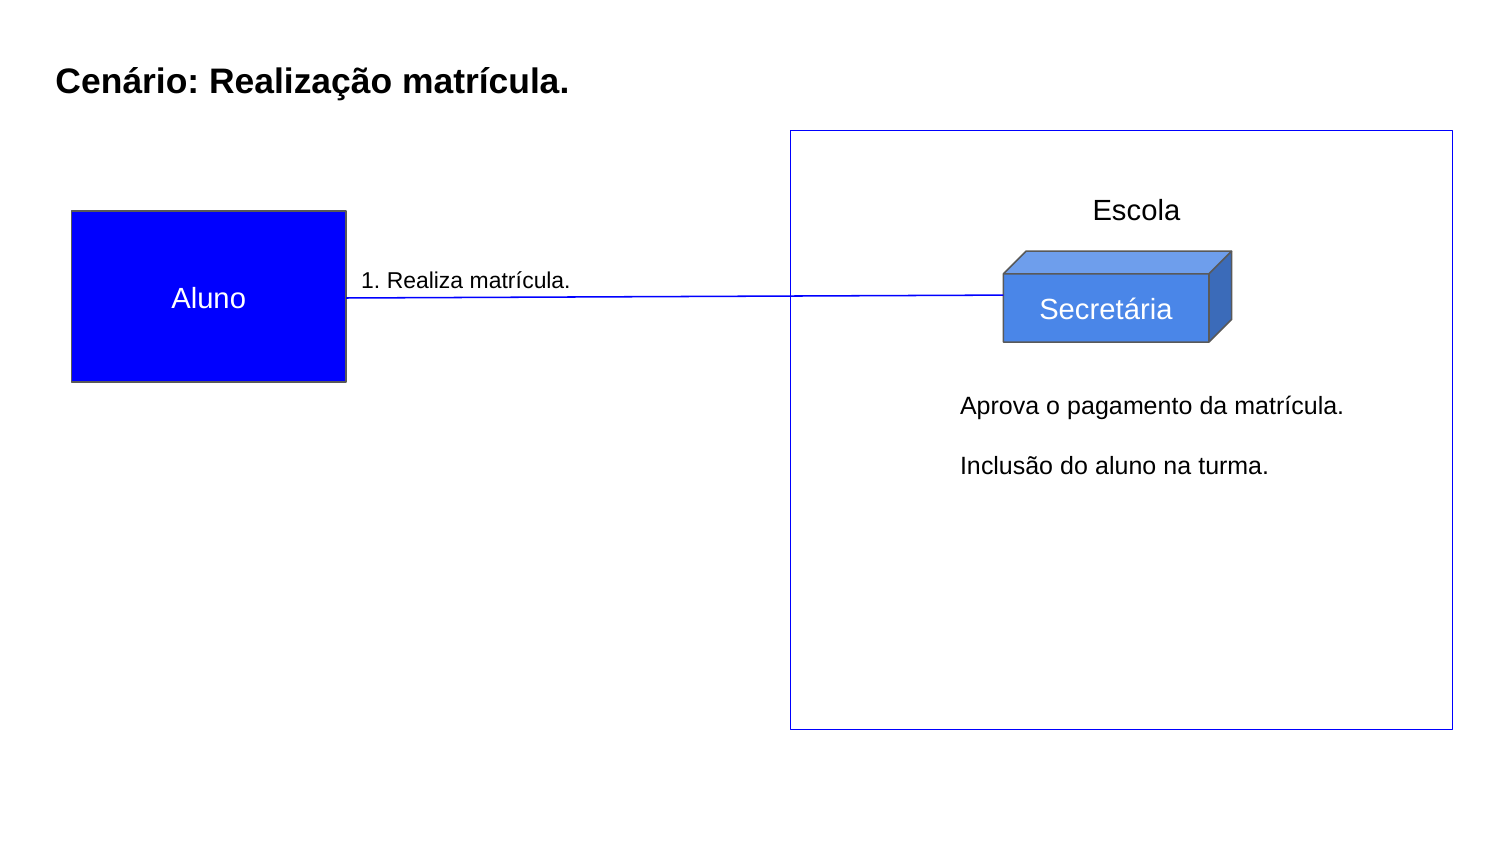

Cenário: Realização matrícula.
Escola
Aluno
1. Realiza matrícula.
Secretária
Aprova o pagamento da matrícula.
Inclusão do aluno na turma.